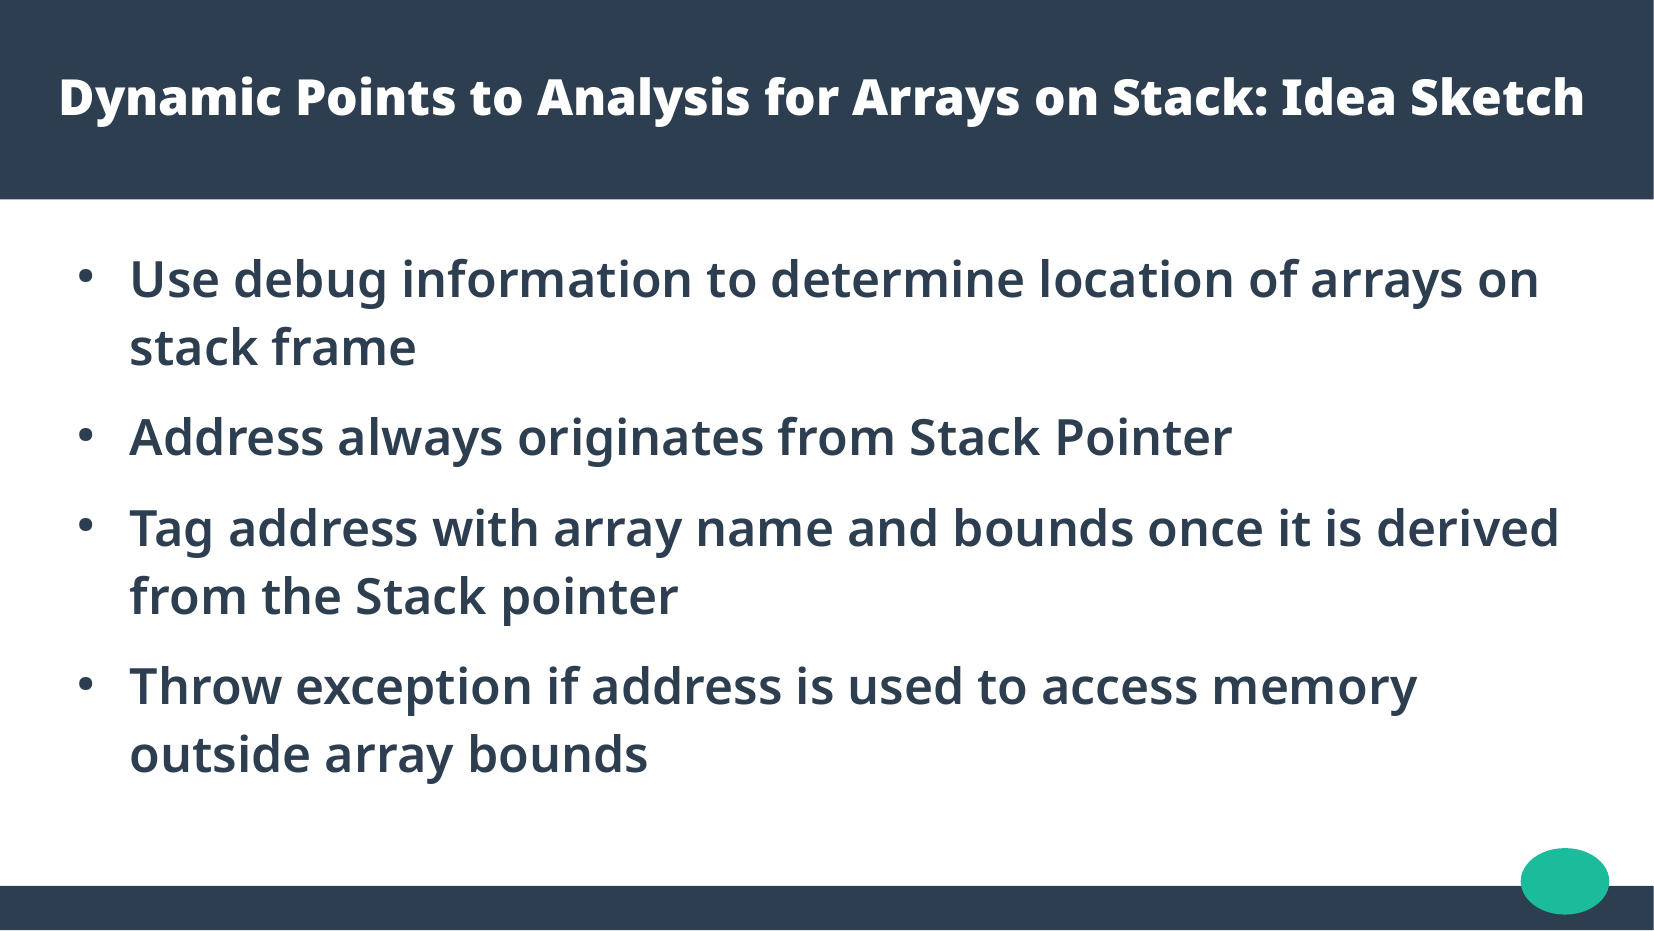

# Dynamic Points to Analysis for Arrays on Stack: Idea Sketch
Use debug information to determine location of arrays on stack frame
Address always originates from Stack Pointer
Tag address with array name and bounds once it is derived from the Stack pointer
Throw exception if address is used to access memory outside array bounds